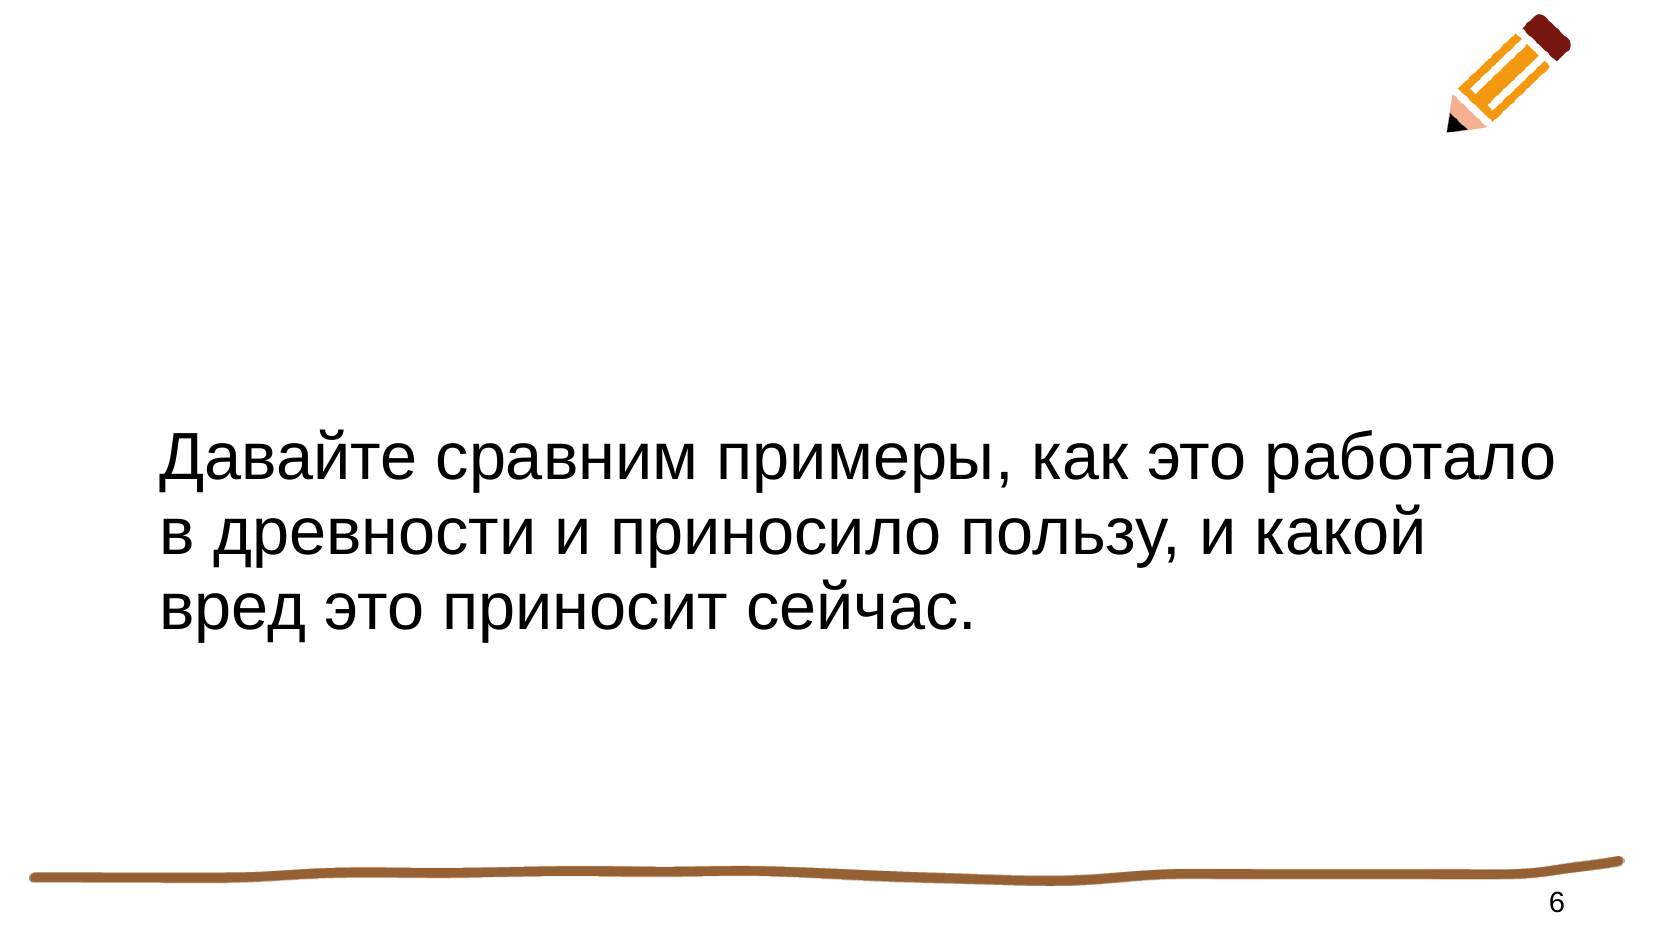

#
Давайте сравним примеры, как это работало в древности и приносило пользу, и какой вред это приносит сейчас.
6